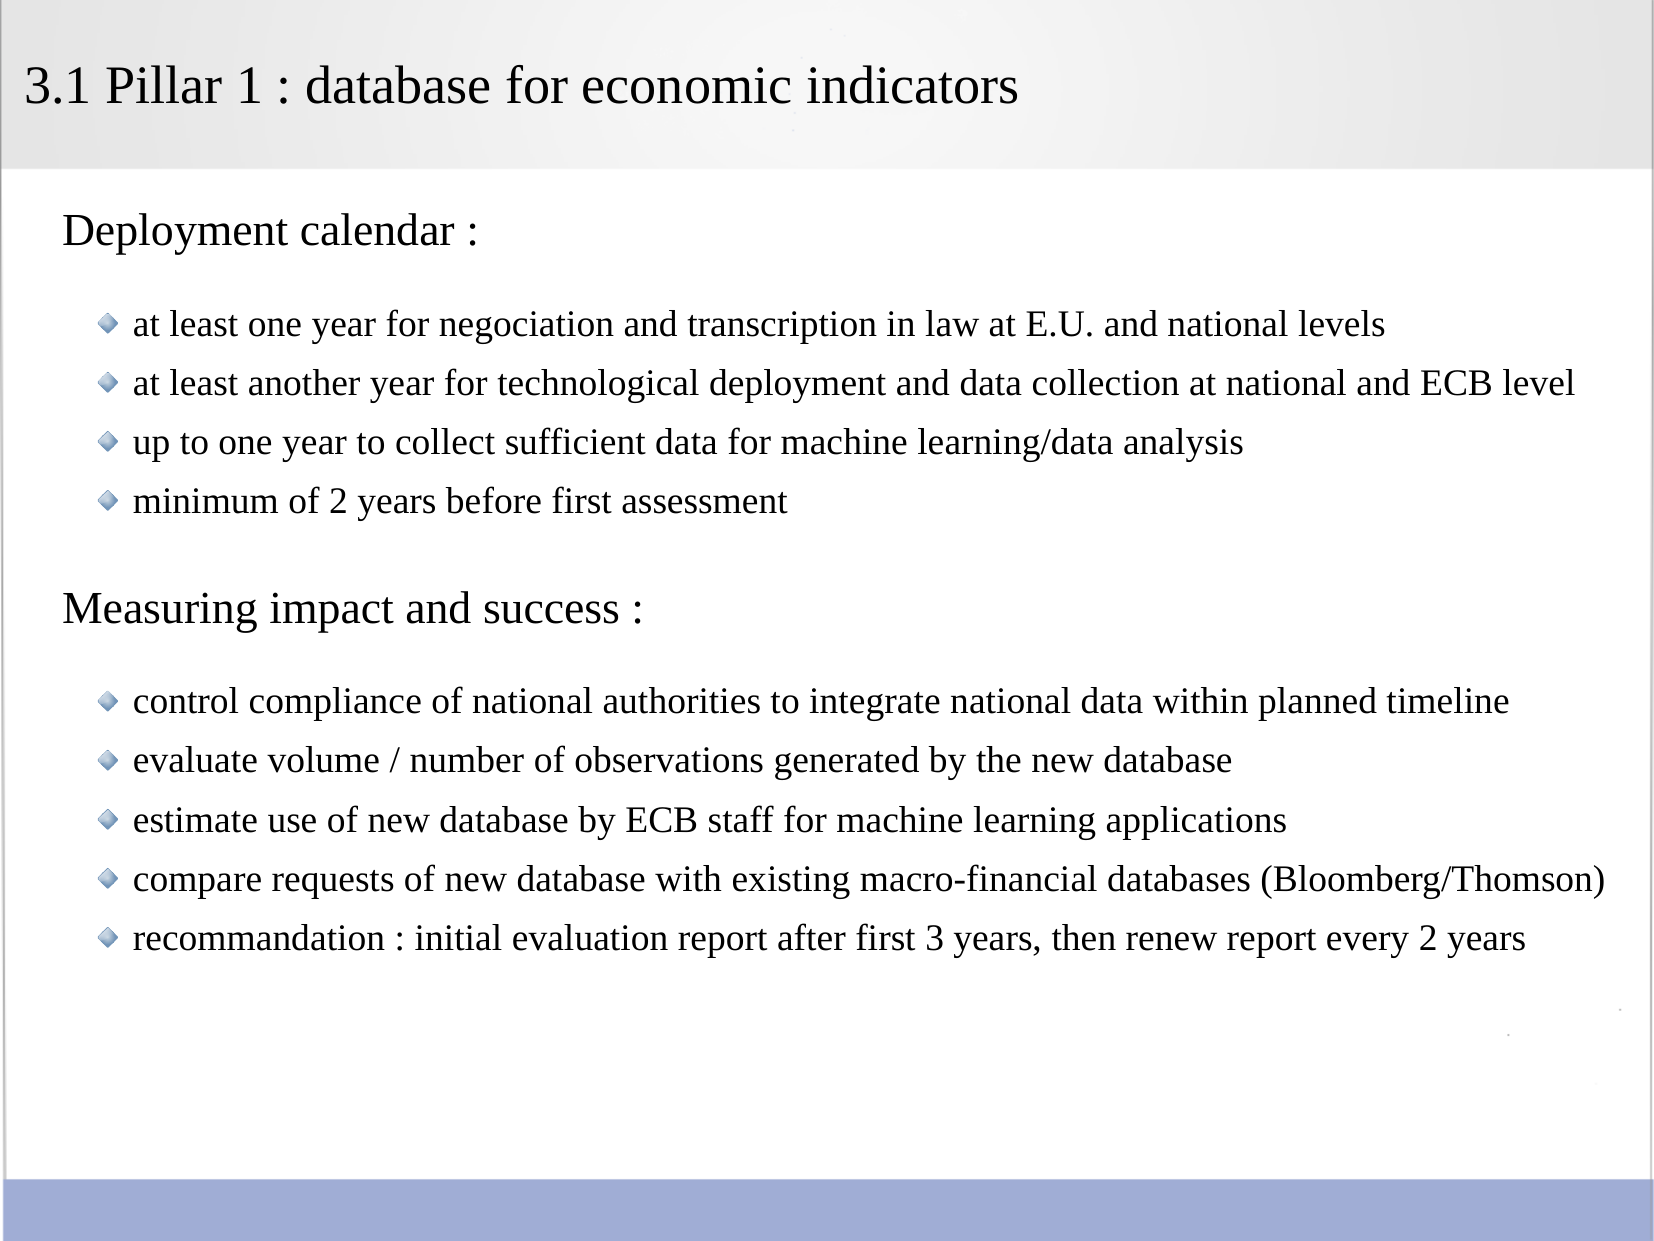

3.1 Pillar 1 : database for economic indicators
Deployment calendar :
at least one year for negociation and transcription in law at E.U. and national levels
at least another year for technological deployment and data collection at national and ECB level
up to one year to collect sufficient data for machine learning/data analysis
minimum of 2 years before first assessment
Measuring impact and success :
control compliance of national authorities to integrate national data within planned timeline
evaluate volume / number of observations generated by the new database
estimate use of new database by ECB staff for machine learning applications
compare requests of new database with existing macro-financial databases (Bloomberg/Thomson)
recommandation : initial evaluation report after first 3 years, then renew report every 2 years